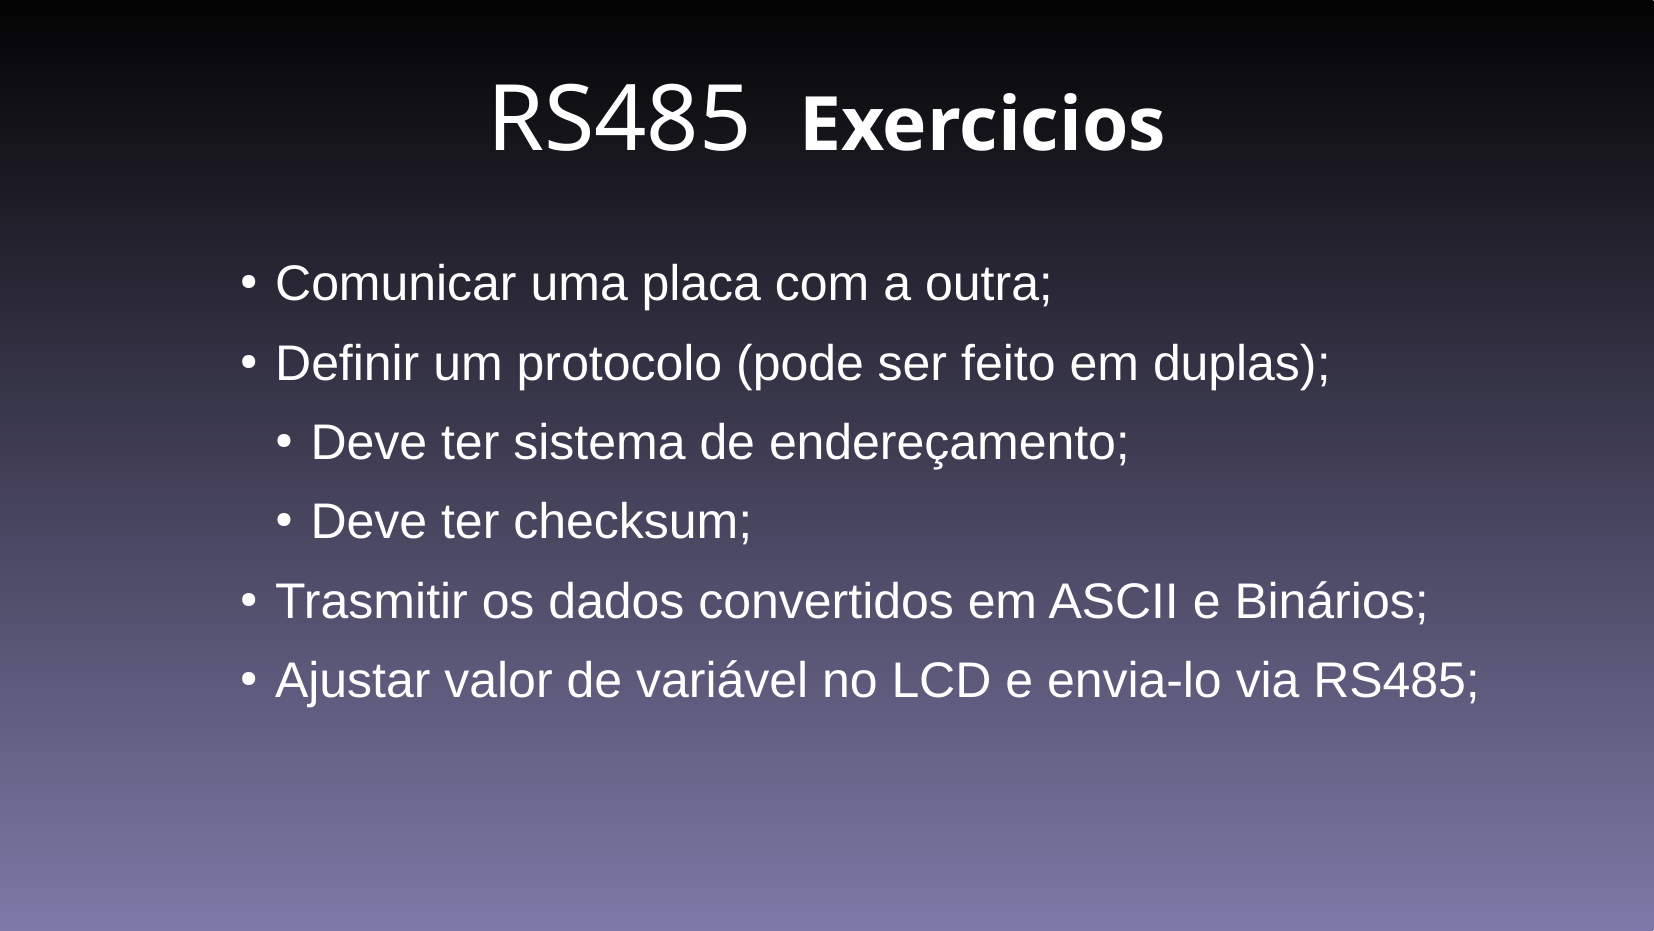

# RS485 Exercicios
Comunicar uma placa com a outra;
Definir um protocolo (pode ser feito em duplas);
Deve ter sistema de endereçamento;
Deve ter checksum;
Trasmitir os dados convertidos em ASCII e Binários;
Ajustar valor de variável no LCD e envia-lo via RS485;